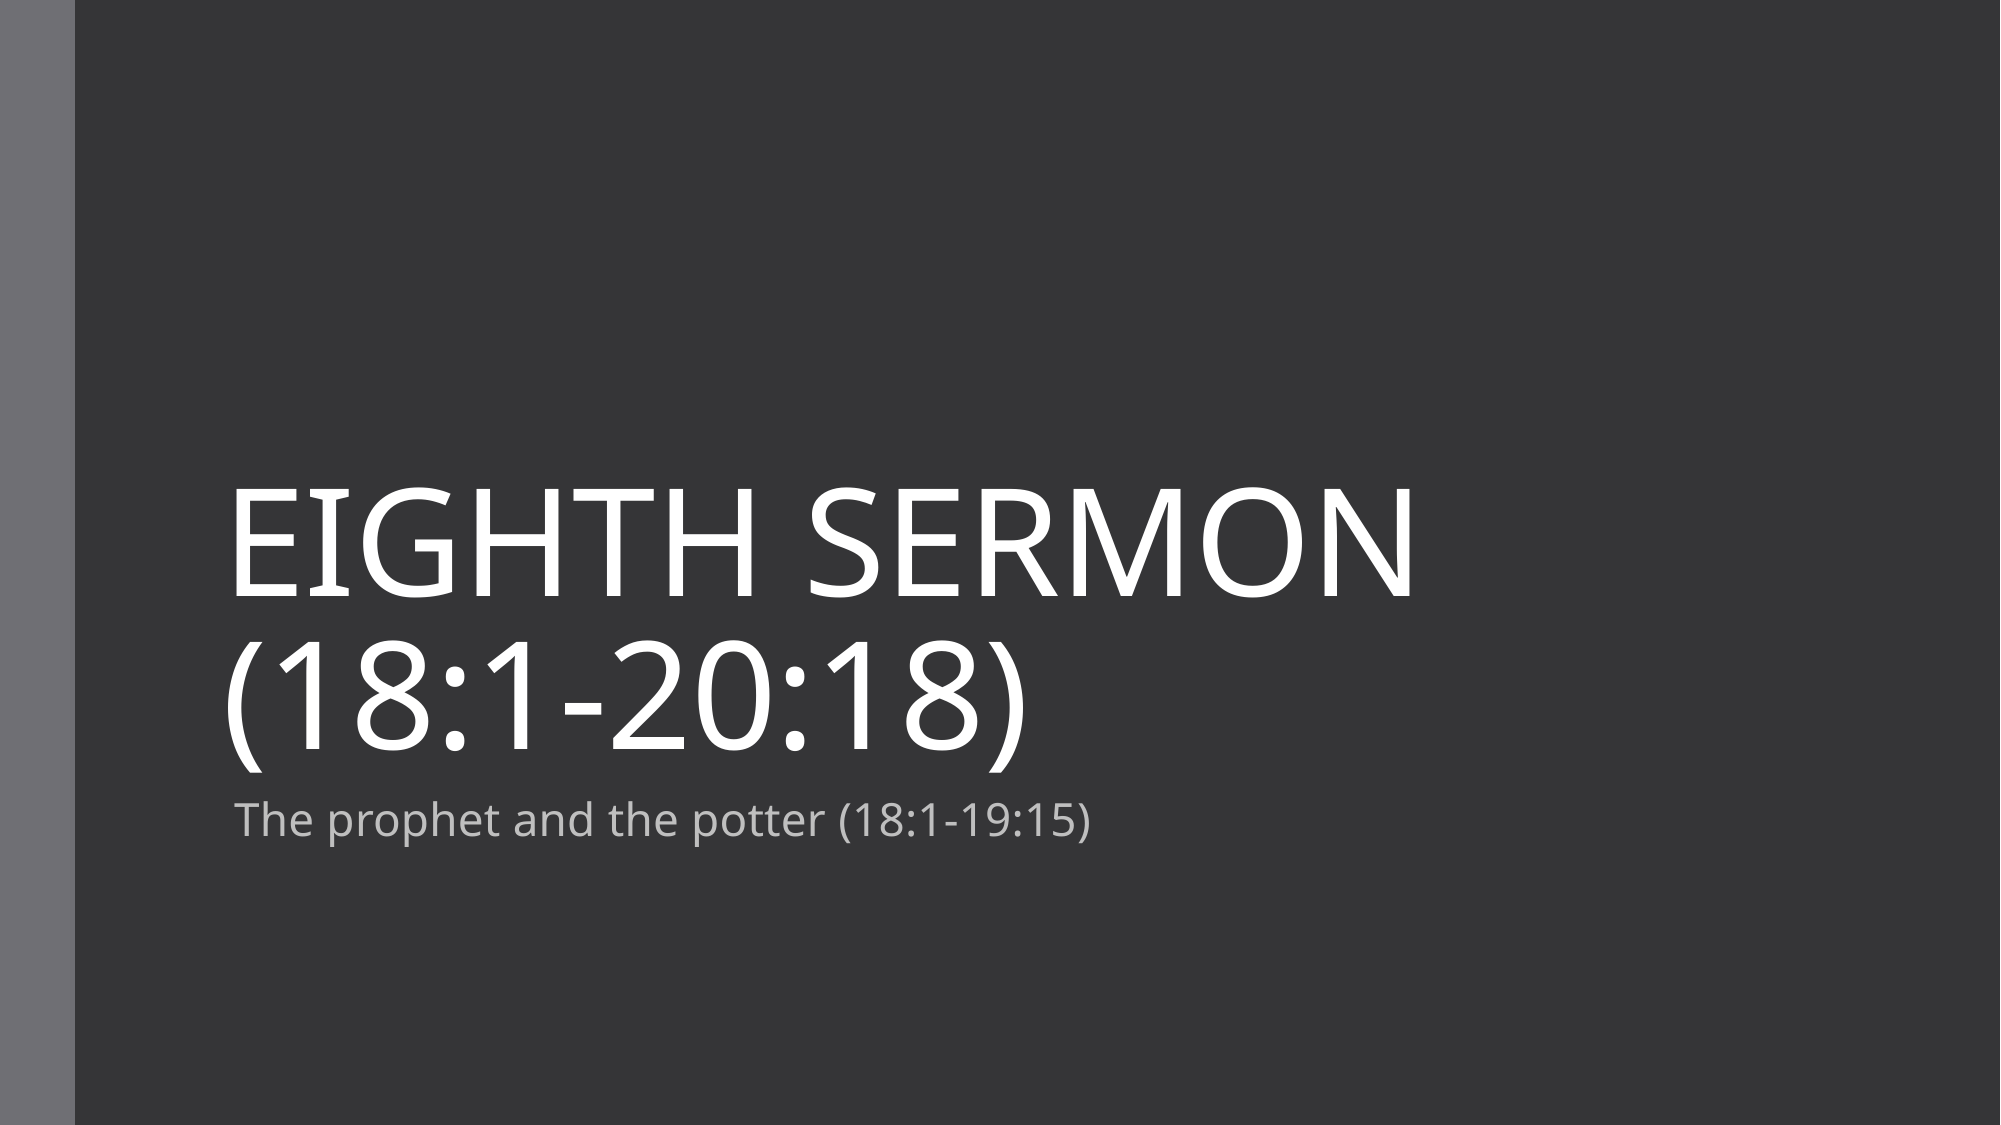

# EIGHTH SERMON (18:1-20:18)
 The prophet and the potter (18:1-19:15)